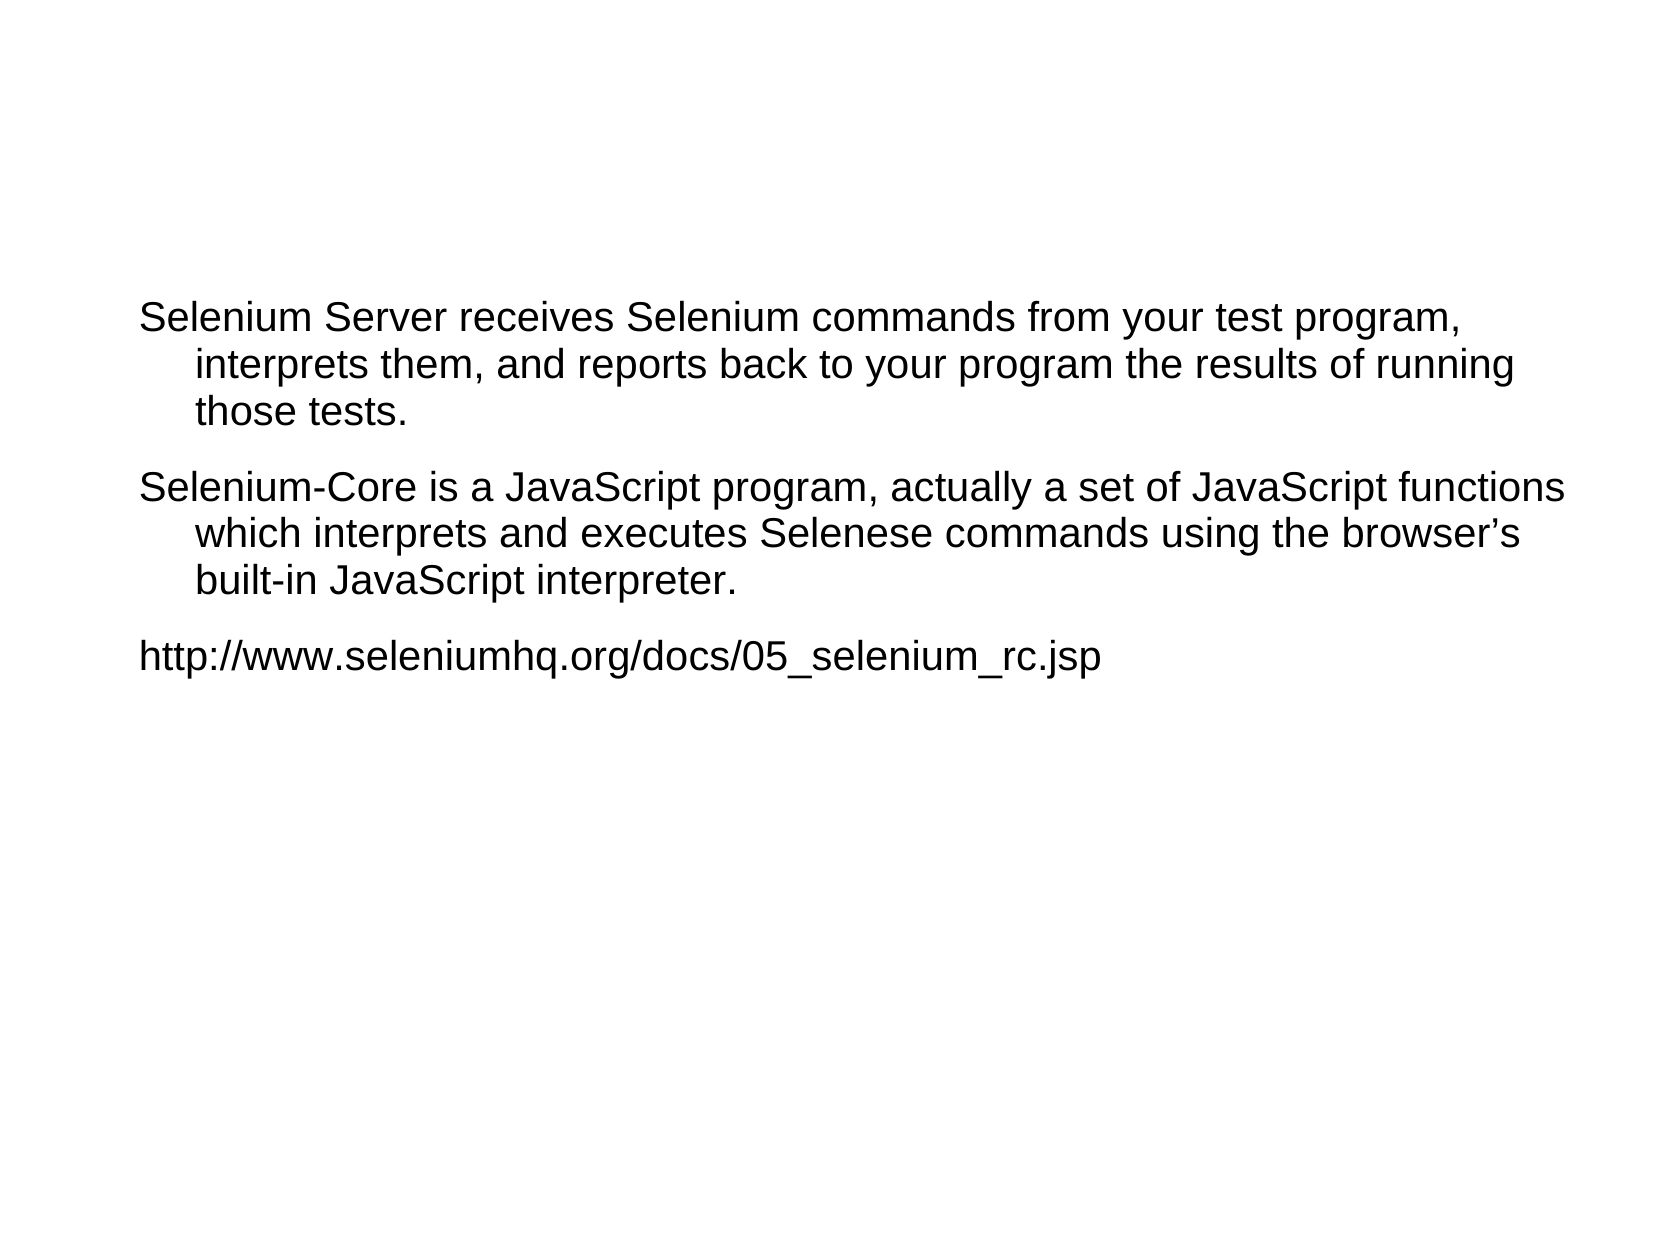

#
Selenium Server receives Selenium commands from your test program, interprets them, and reports back to your program the results of running those tests.
Selenium-Core is a JavaScript program, actually a set of JavaScript functions which interprets and executes Selenese commands using the browser’s built-in JavaScript interpreter.
http://www.seleniumhq.org/docs/05_selenium_rc.jsp